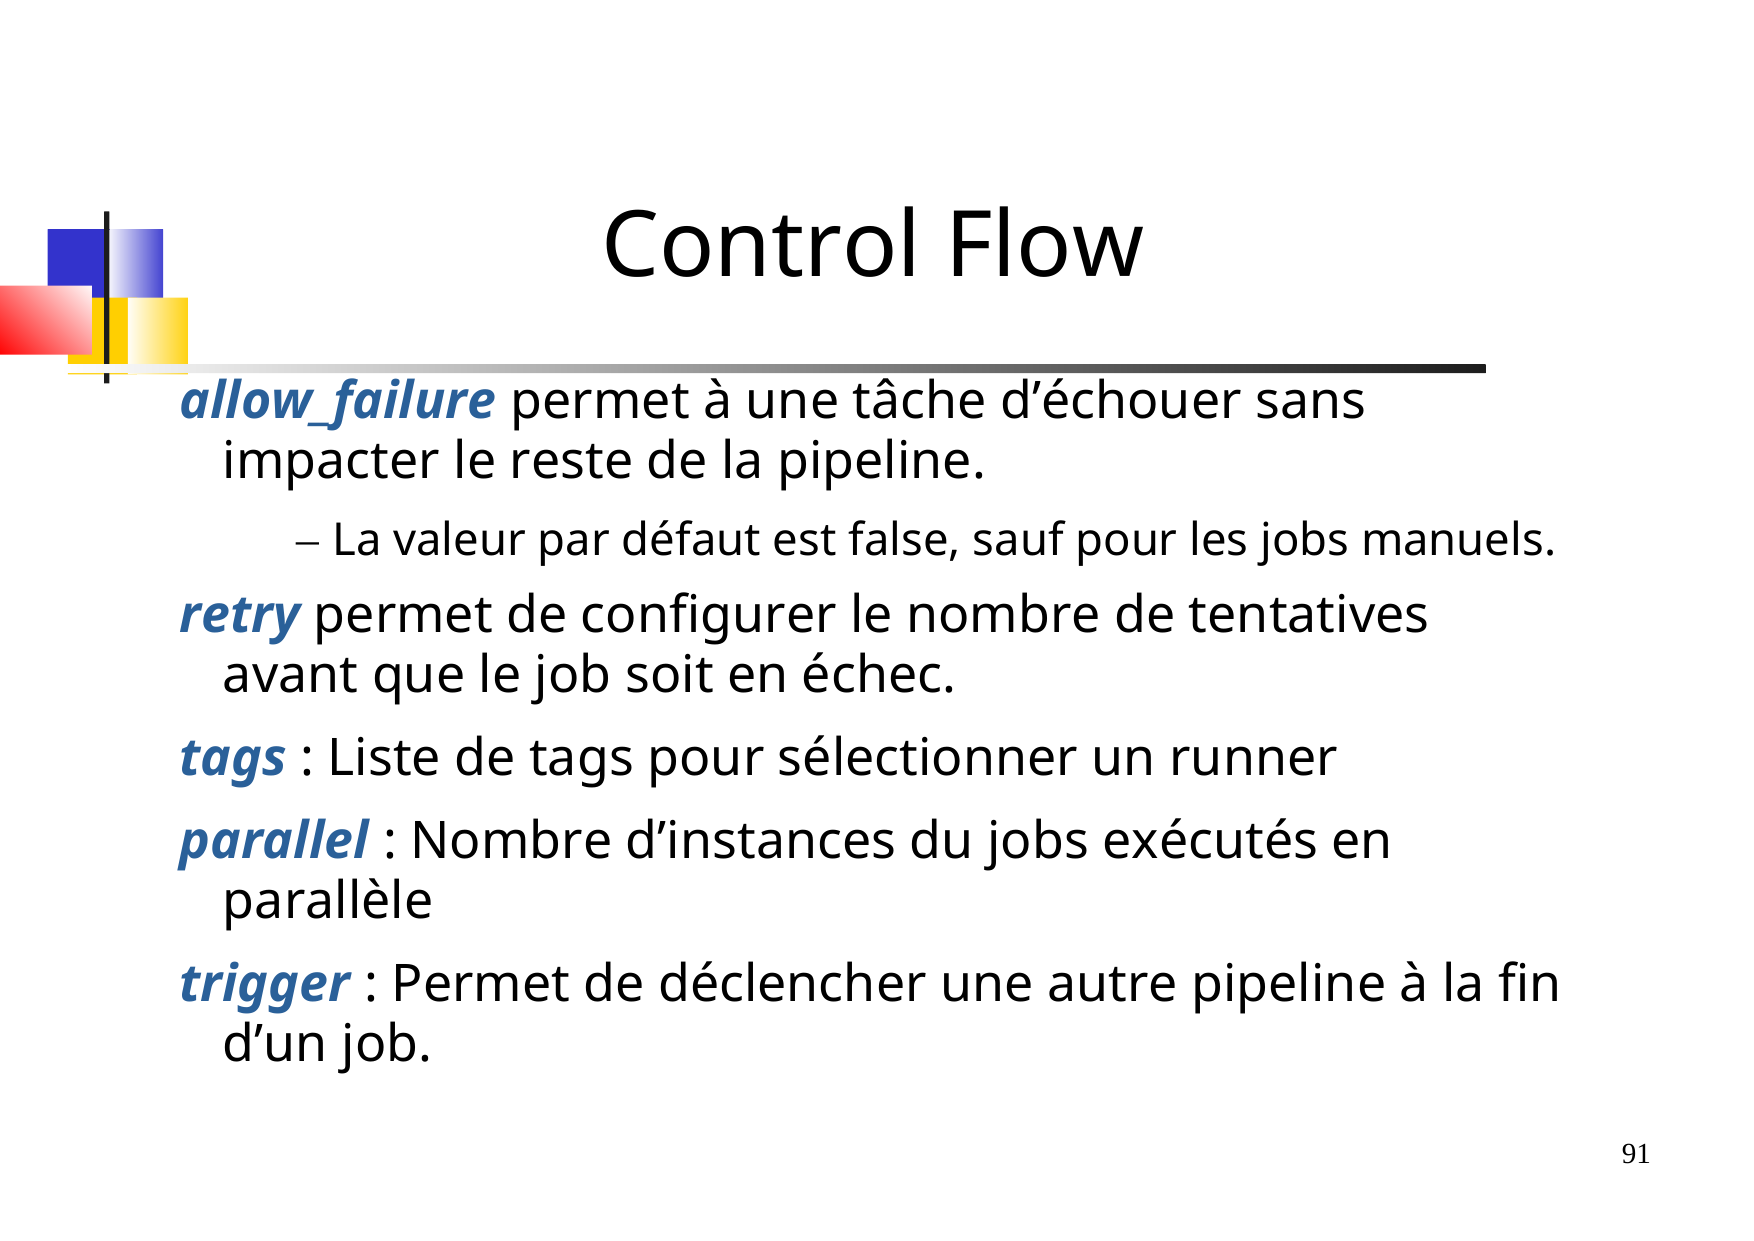

# Control Flow
allow_failure permet à une tâche d’échouer sans impacter le reste de la pipeline.
La valeur par défaut est false, sauf pour les jobs manuels.
retry permet de configurer le nombre de tentatives avant que le job soit en échec.
tags : Liste de tags pour sélectionner un runner
parallel : Nombre d’instances du jobs exécutés en parallèle
trigger : Permet de déclencher une autre pipeline à la fin d’un job.